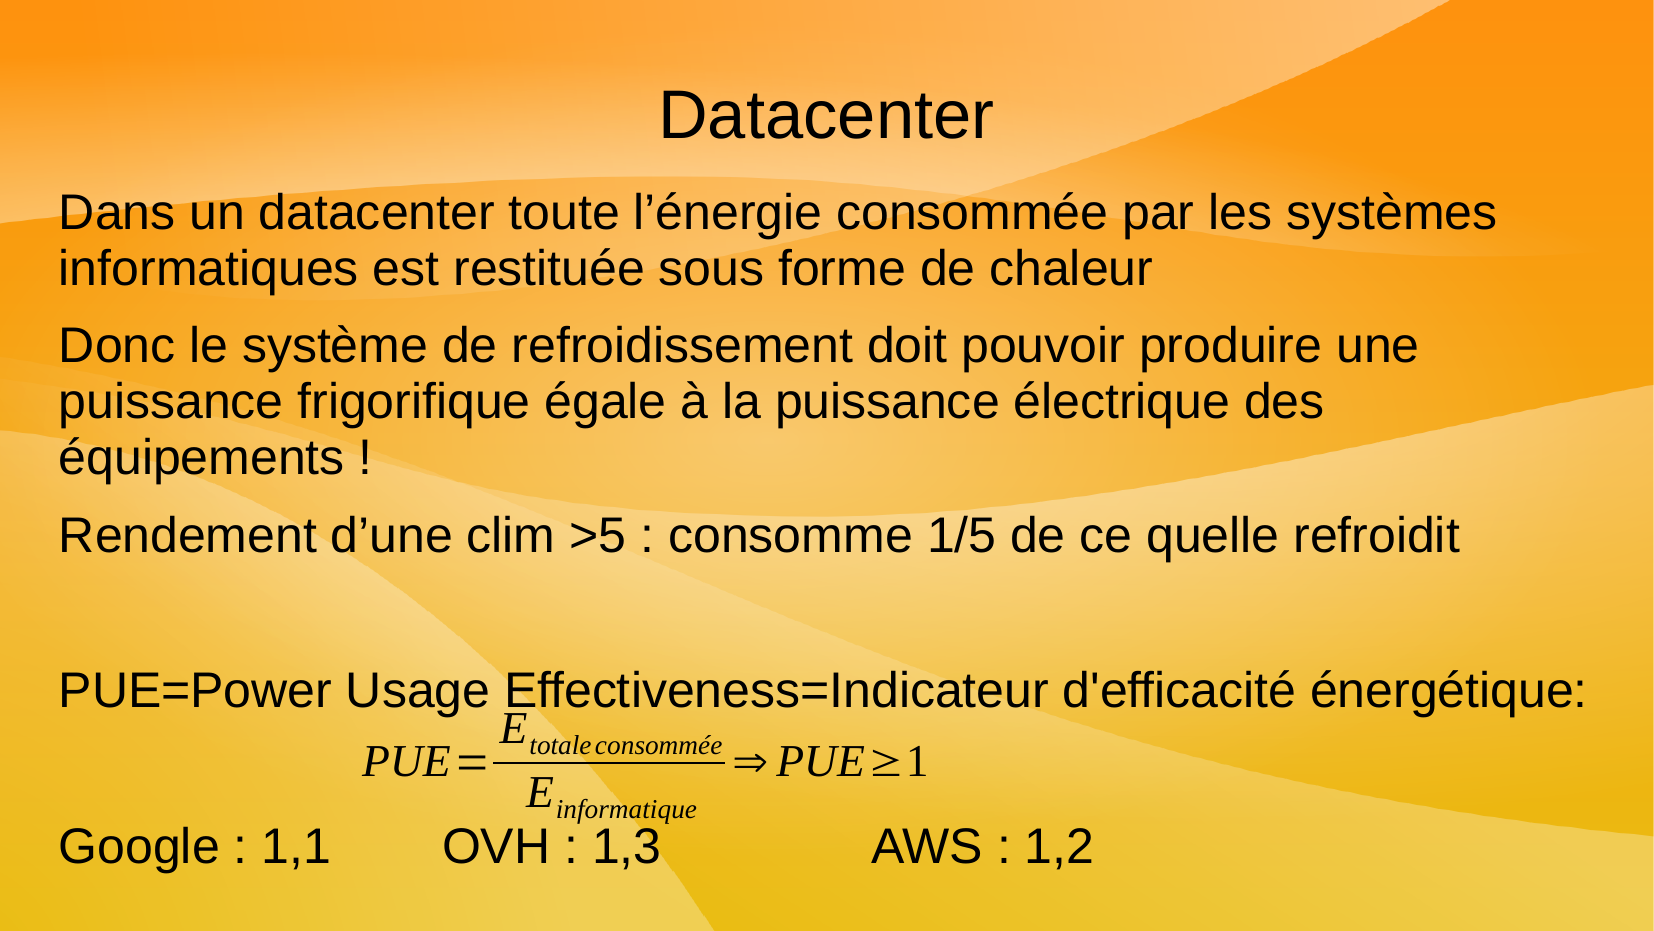

# Datacenter
Dans un datacenter toute l’énergie consommée par les systèmes informatiques est restituée sous forme de chaleur
Donc le système de refroidissement doit pouvoir produire une puissance frigorifique égale à la puissance électrique des équipements !
Rendement d’une clim >5 : consomme 1/5 de ce quelle refroidit
PUE=Power Usage Effectiveness=Indicateur d'efficacité énergétique:
Google : 1,1 		 OVH : 1,3 			AWS : 1,2